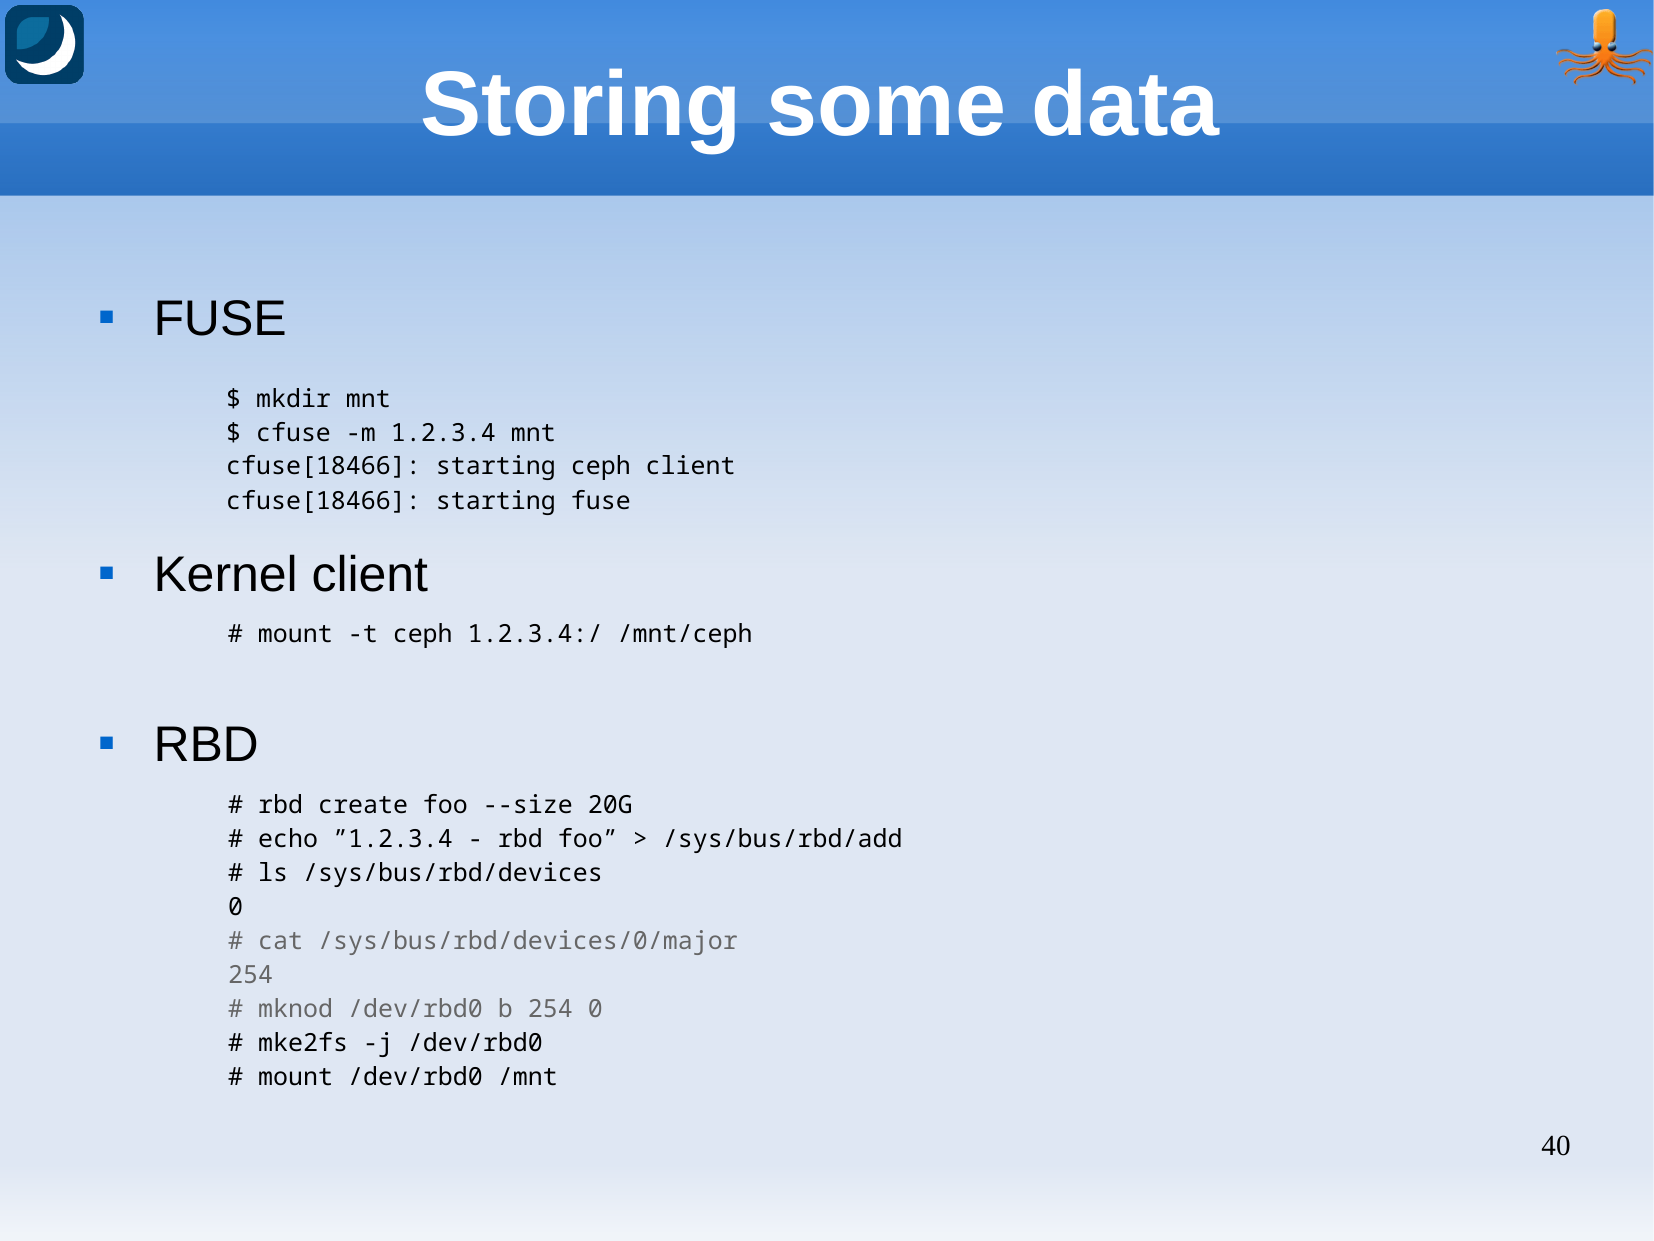

# Storing some data
FUSE
Kernel client
RBD
$ mkdir mnt
$ cfuse -m 1.2.3.4 mnt
cfuse[18466]: starting ceph client
cfuse[18466]: starting fuse
# mount -t ceph 1.2.3.4:/ /mnt/ceph
# rbd create foo --size 20G
# echo ”1.2.3.4 - rbd foo” > /sys/bus/rbd/add
# ls /sys/bus/rbd/devices
0
# cat /sys/bus/rbd/devices/0/major
254
# mknod /dev/rbd0 b 254 0
# mke2fs -j /dev/rbd0
# mount /dev/rbd0 /mnt
40